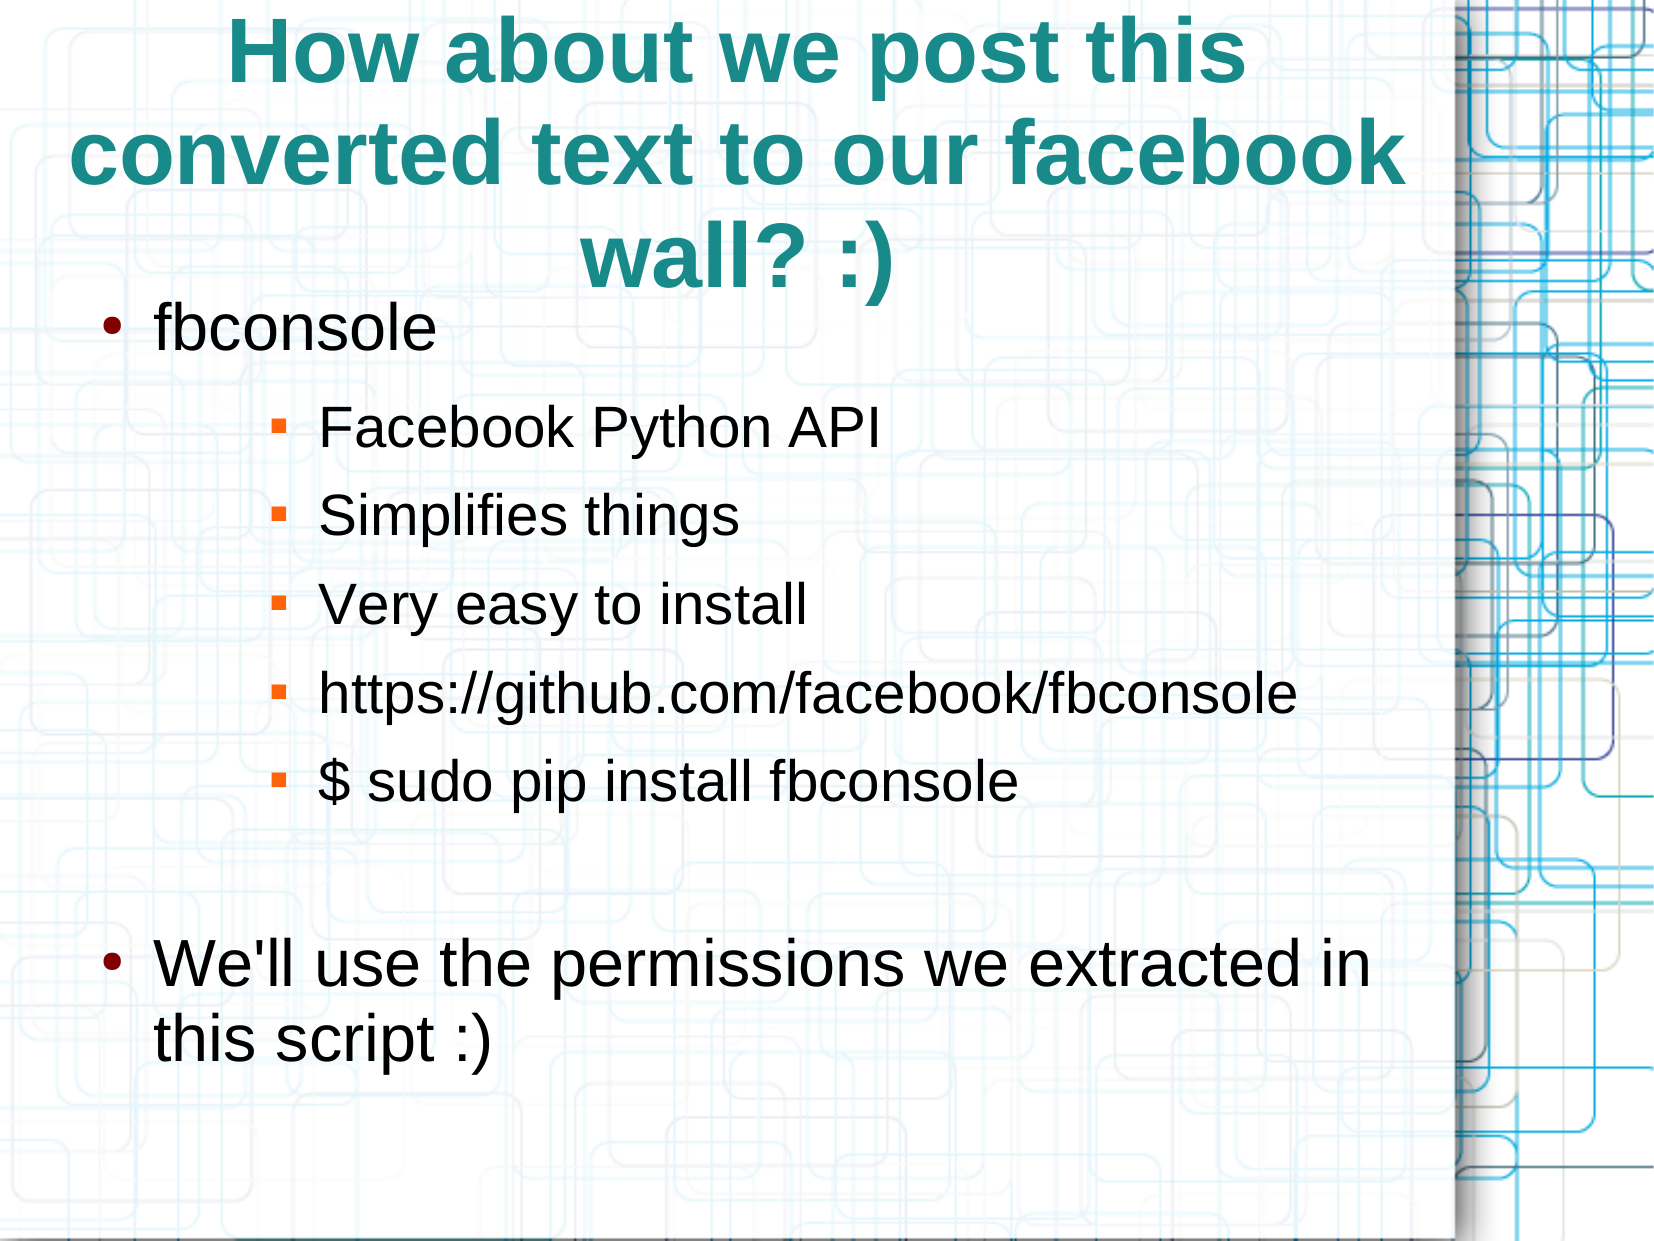

# How about we post this converted text to our facebook wall? :)
fbconsole
Facebook Python API
Simplifies things
Very easy to install
https://github.com/facebook/fbconsole
$ sudo pip install fbconsole
We'll use the permissions we extracted in this script :)